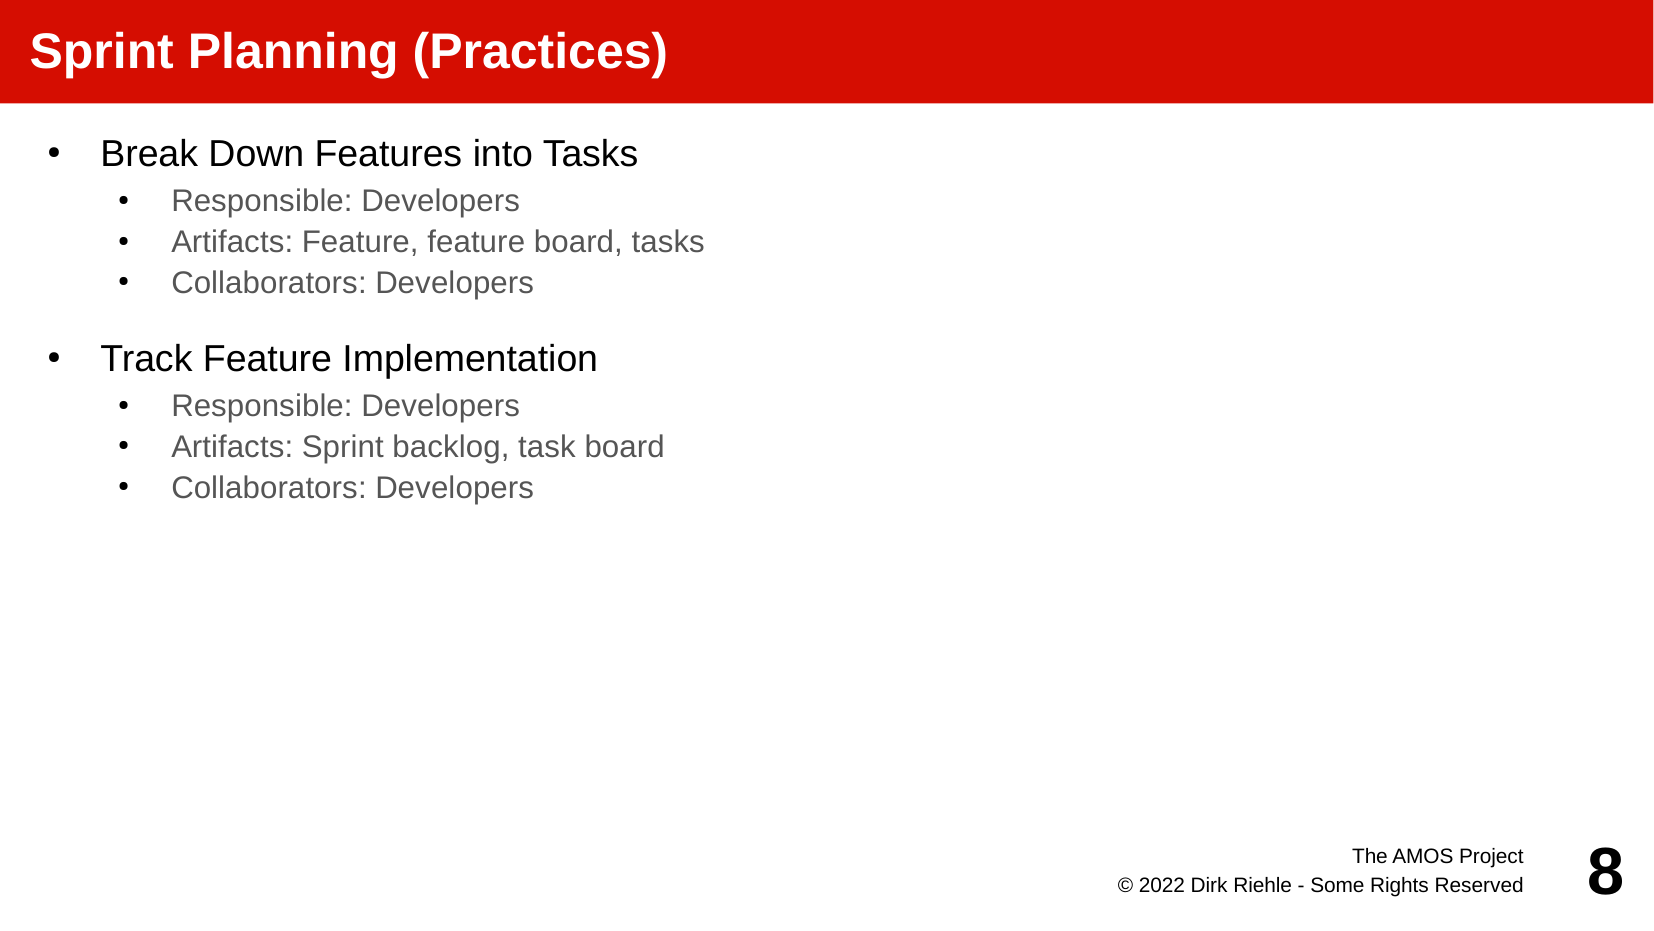

# Sprint Planning (Practices)
Break Down Features into Tasks
Responsible: Developers
Artifacts: Feature, feature board, tasks
Collaborators: Developers
Track Feature Implementation
Responsible: Developers
Artifacts: Sprint backlog, task board
Collaborators: Developers
The AMOS Project
8
© 2022 Dirk Riehle - Some Rights Reserved